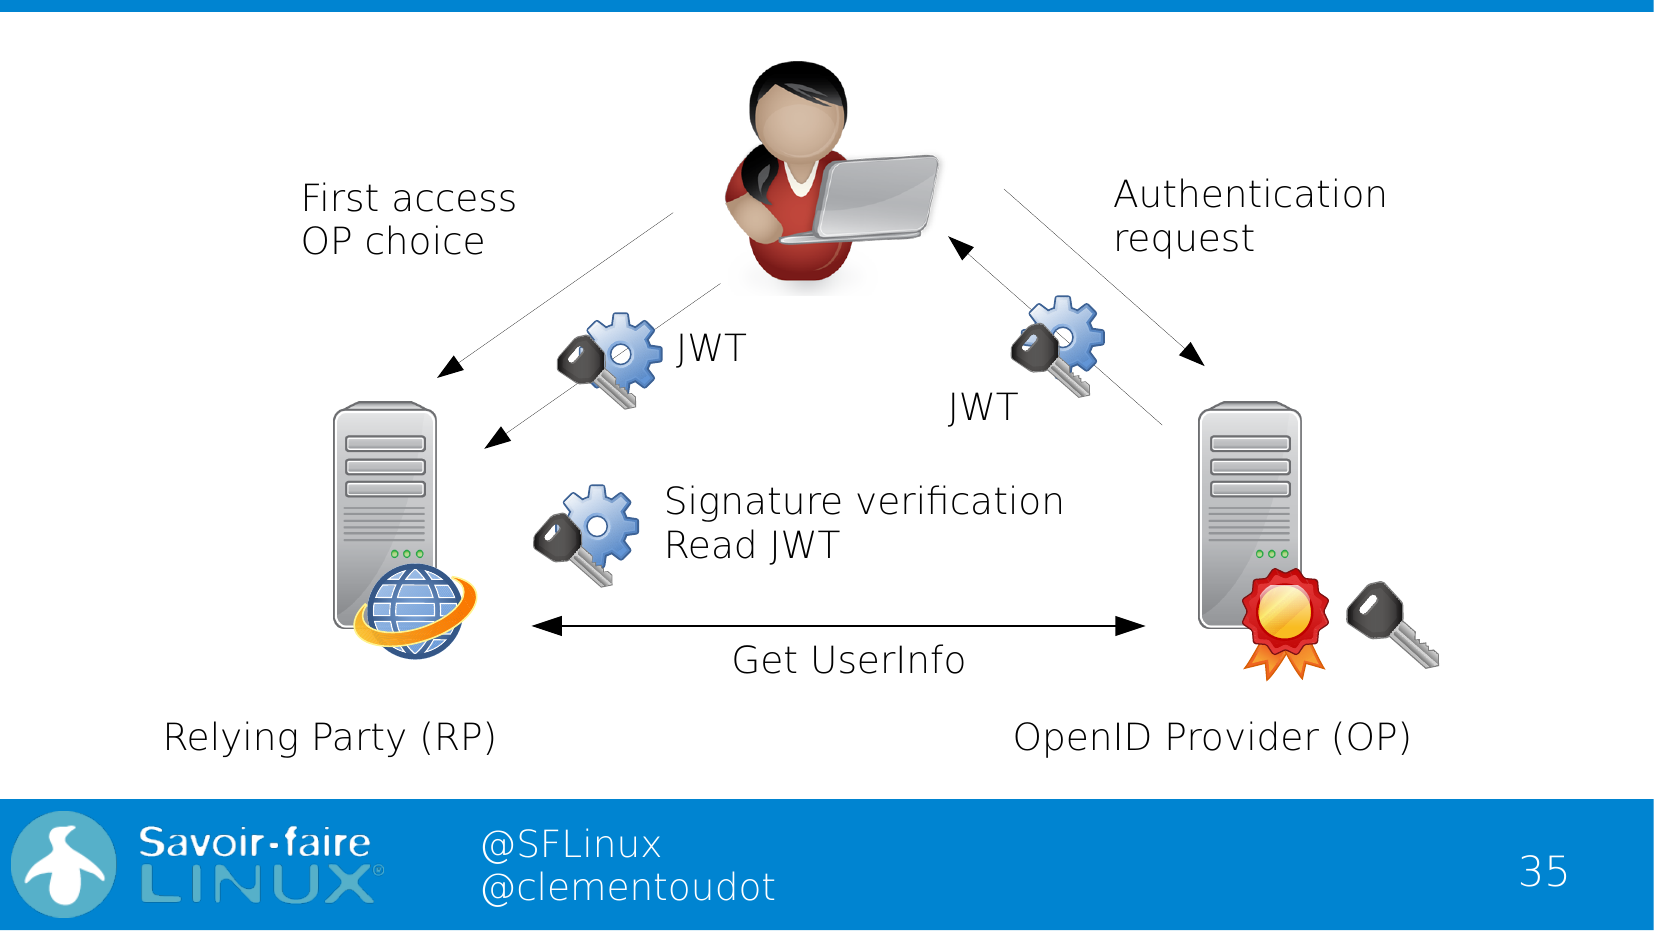

Authentication request
First access
OP choice
JWT
JWT
Signature verification
Read JWT
Get UserInfo
Relying Party (RP)
OpenID Provider (OP)
35